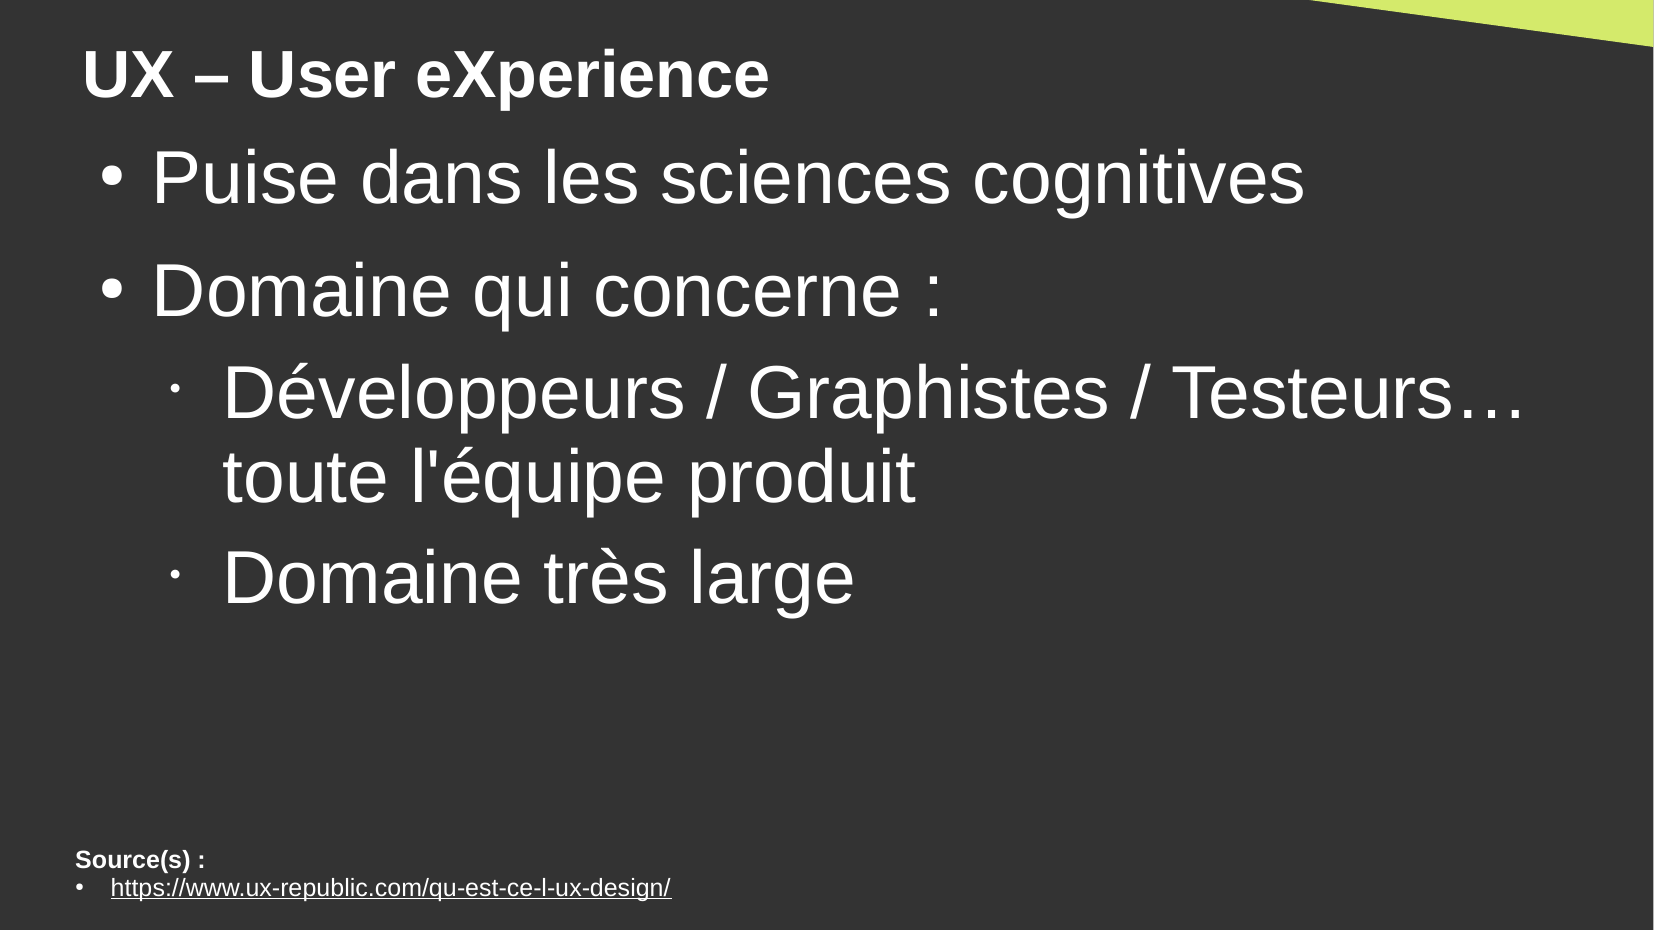

# UX – User eXperience
Puise dans les sciences cognitives
Domaine qui concerne :
Développeurs / Graphistes / Testeurs… toute l'équipe produit
Domaine très large
Source(s) :
https://www.ux-republic.com/qu-est-ce-l-ux-design/